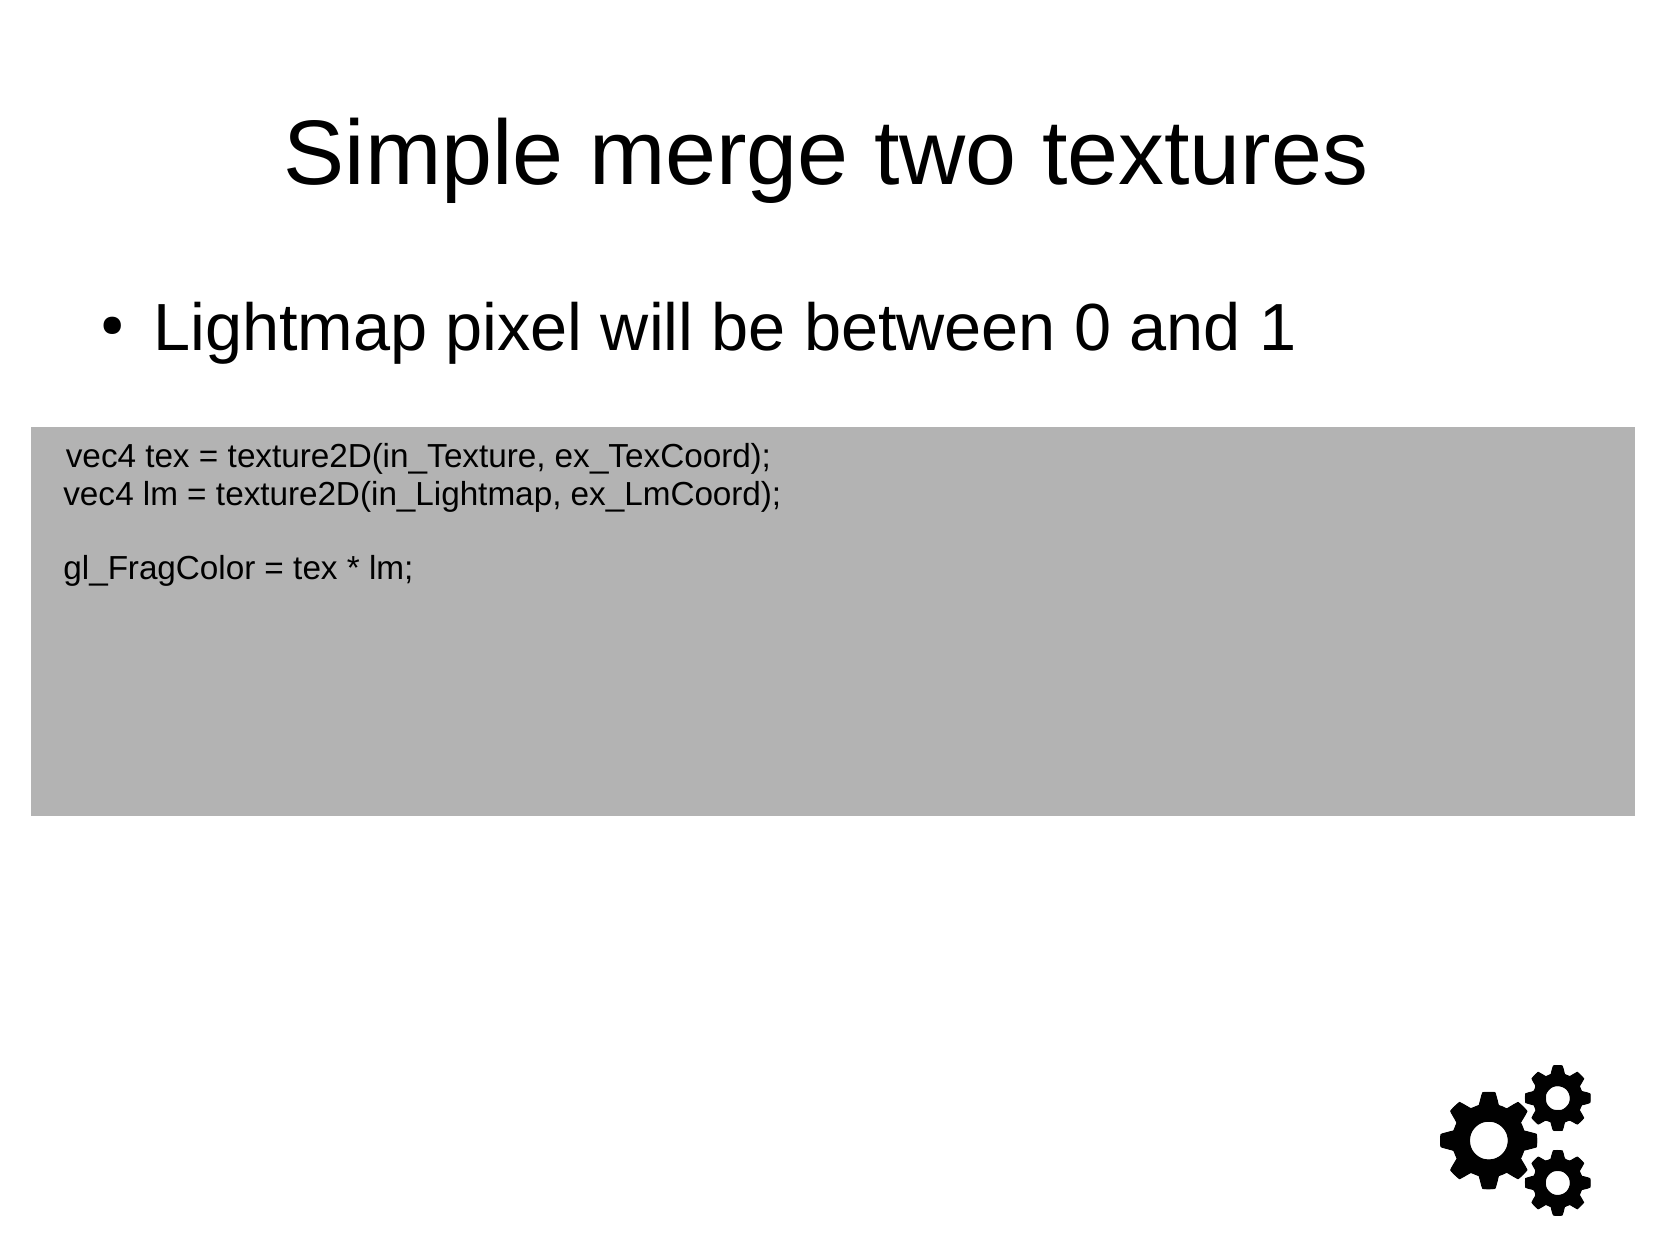

# Simple merge two textures
Lightmap pixel will be between 0 and 1
| vec4 tex = texture2D(in\_Texture, ex\_TexCoord); vec4 lm = texture2D(in\_Lightmap, ex\_LmCoord); gl\_FragColor = tex \* lm; |
| --- |